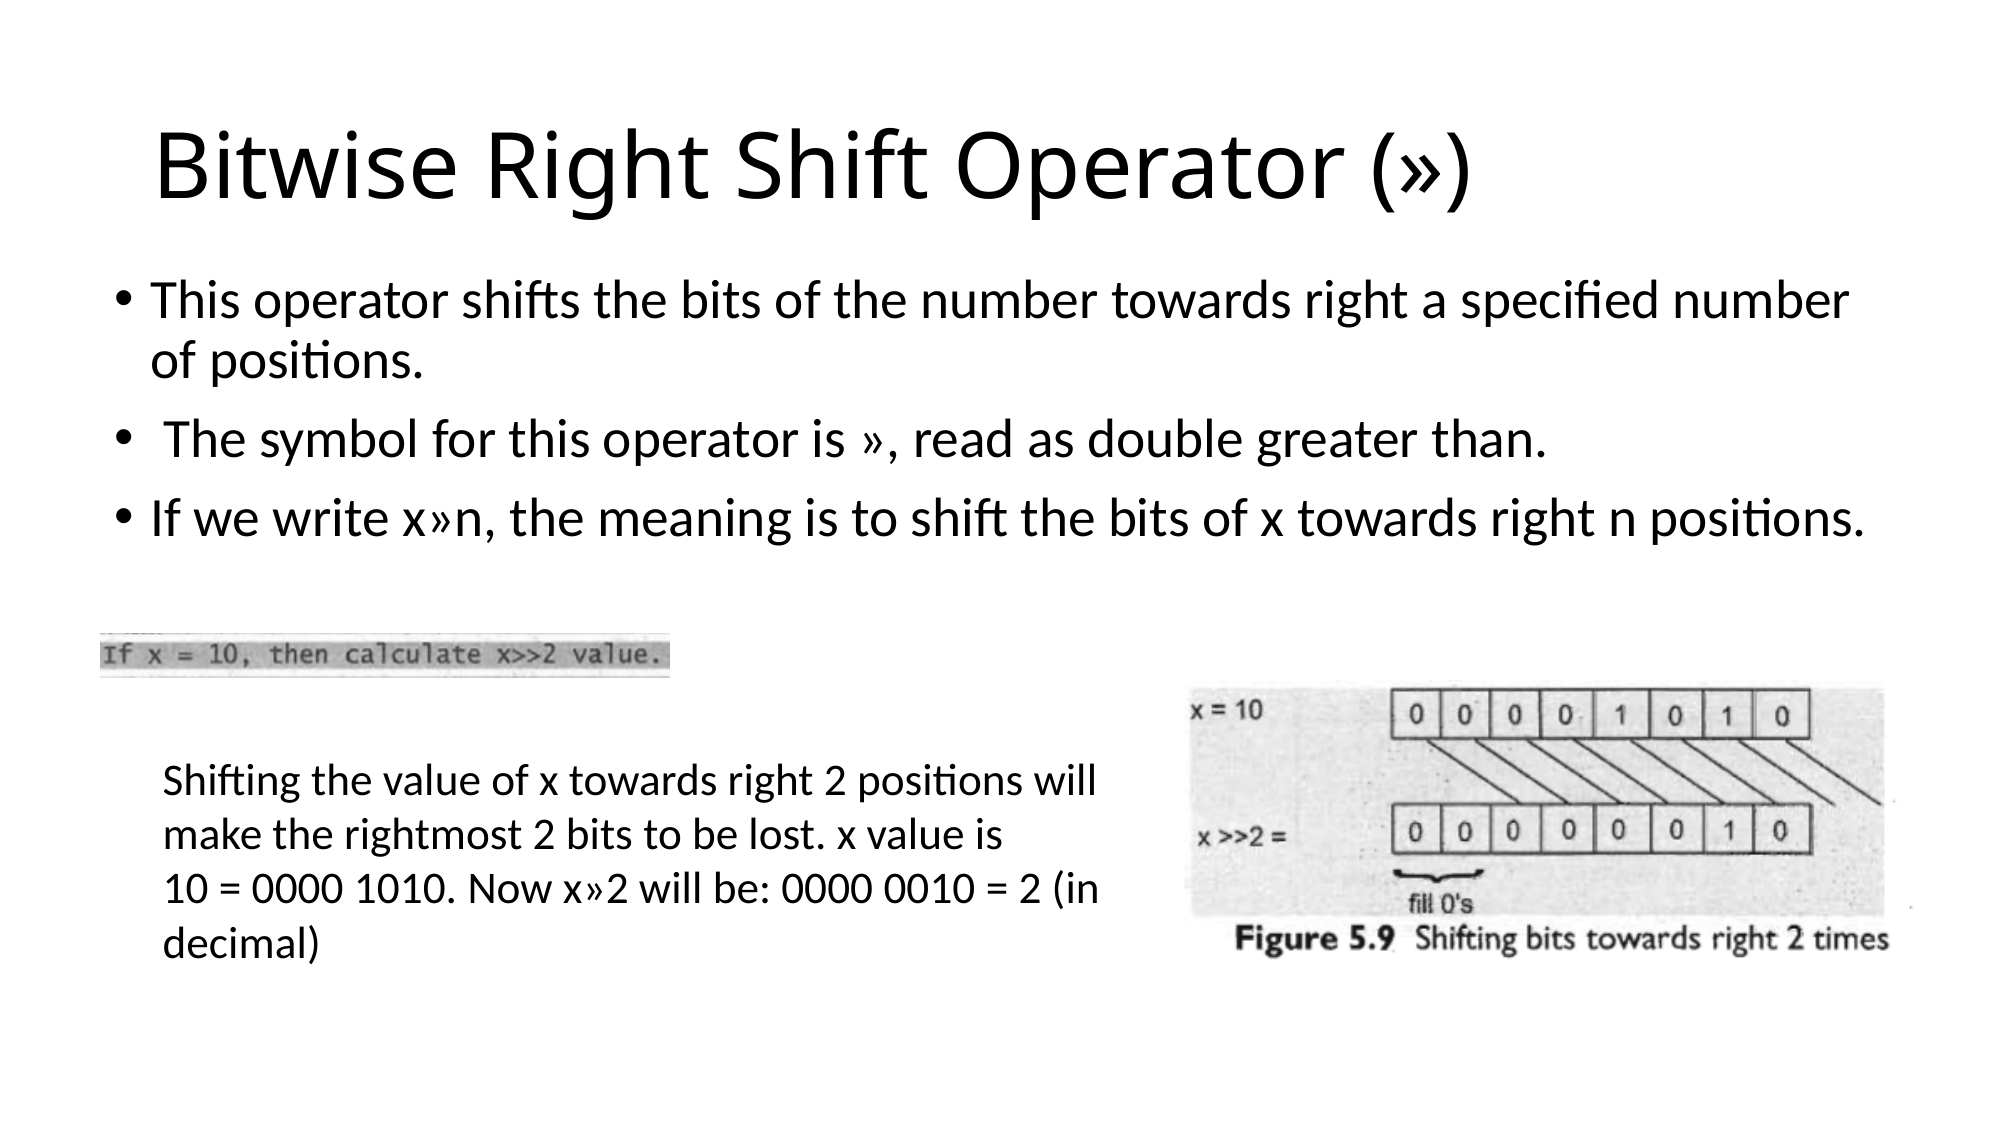

# Bitwise Right Shift Operator (»)
This operator shifts the bits of the number towards right a specified number of positions.
 The symbol for this operator is », read as double greater than.
If we write x»n, the meaning is to shift the bits of x towards right n positions.
Shifting the value of x towards right 2 positions will make the rightmost 2 bits to be lost. x value is
10 = 0000 1010. Now x»2 will be: 0000 0010 = 2 (in decimal)